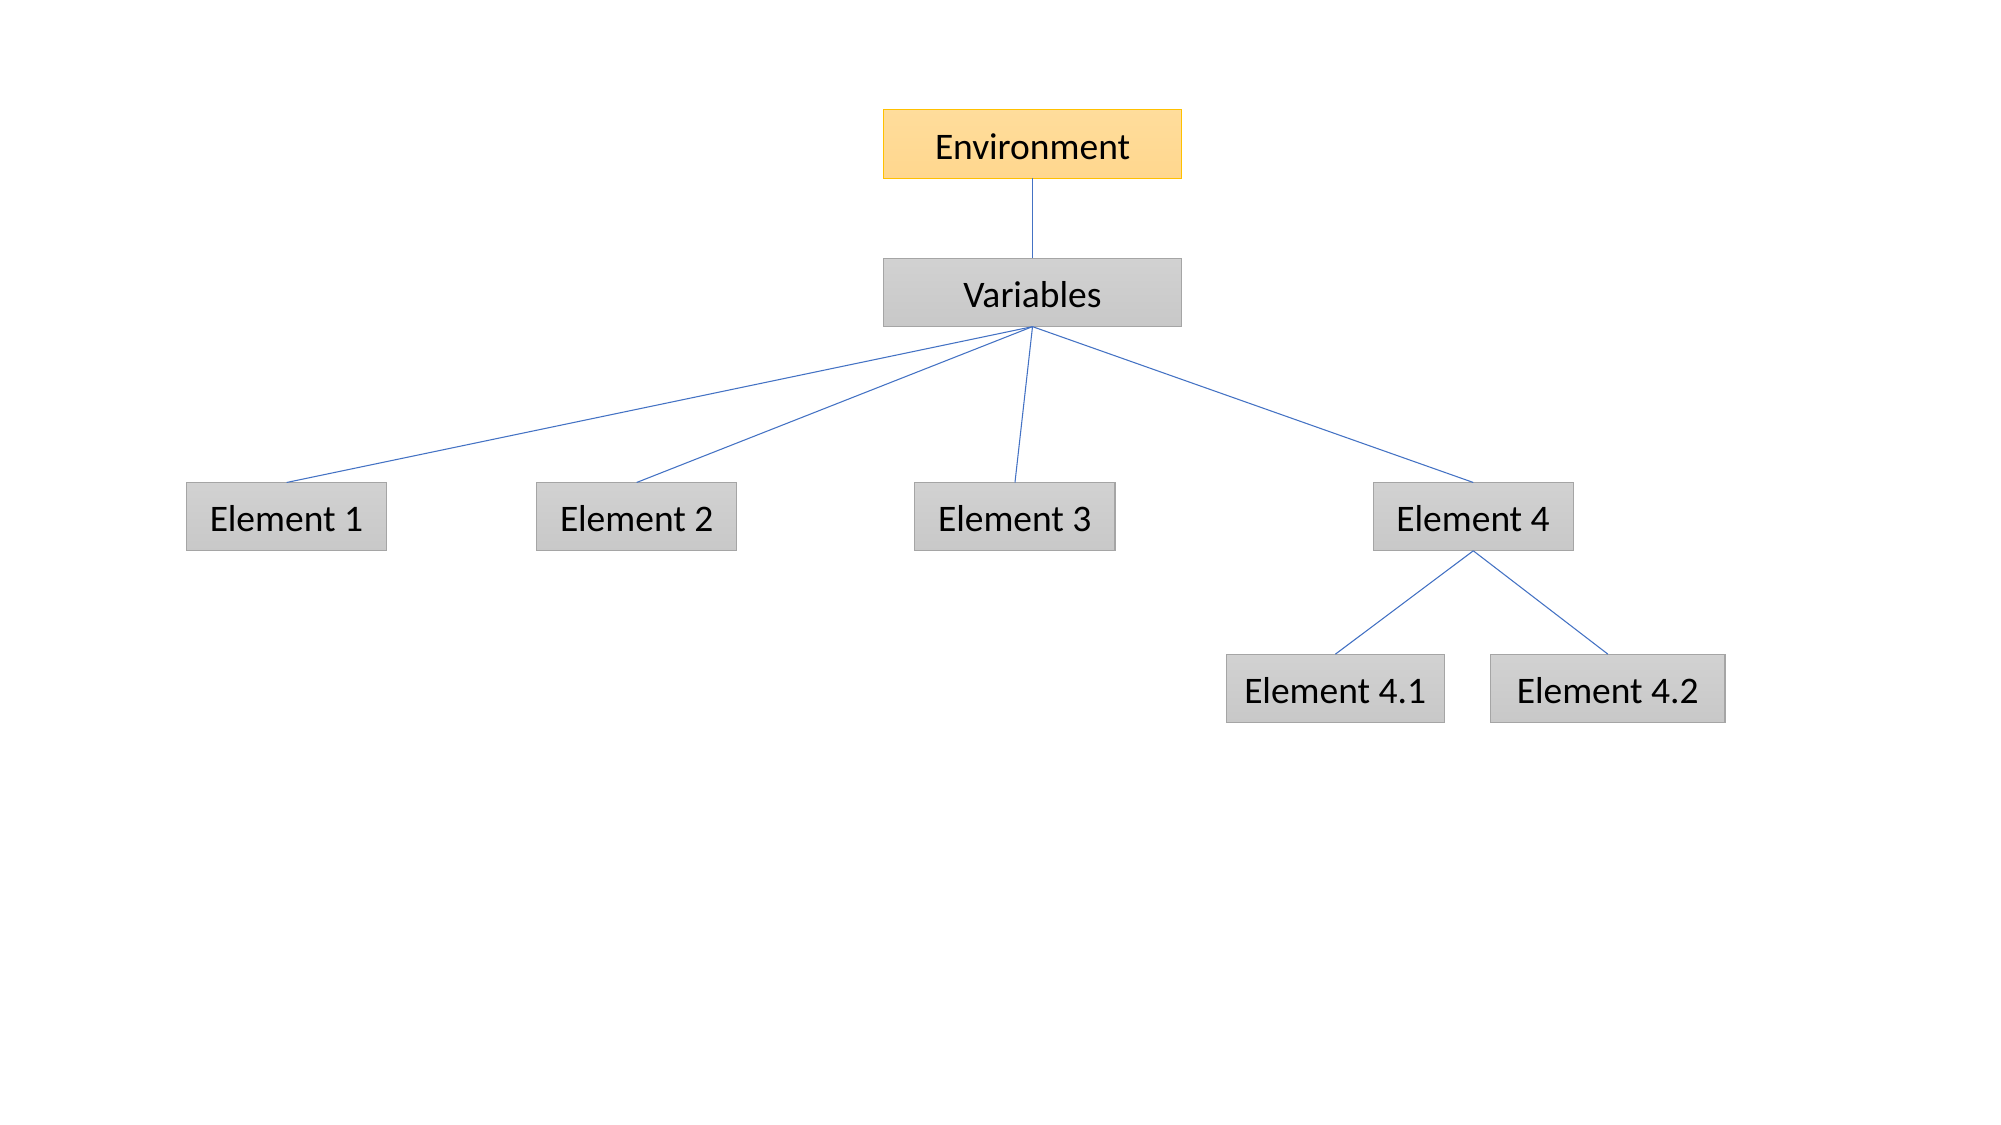

Environment
Variables
Element 1
Element 2
Element 3
Element 4
Element 4.1
Element 4.2